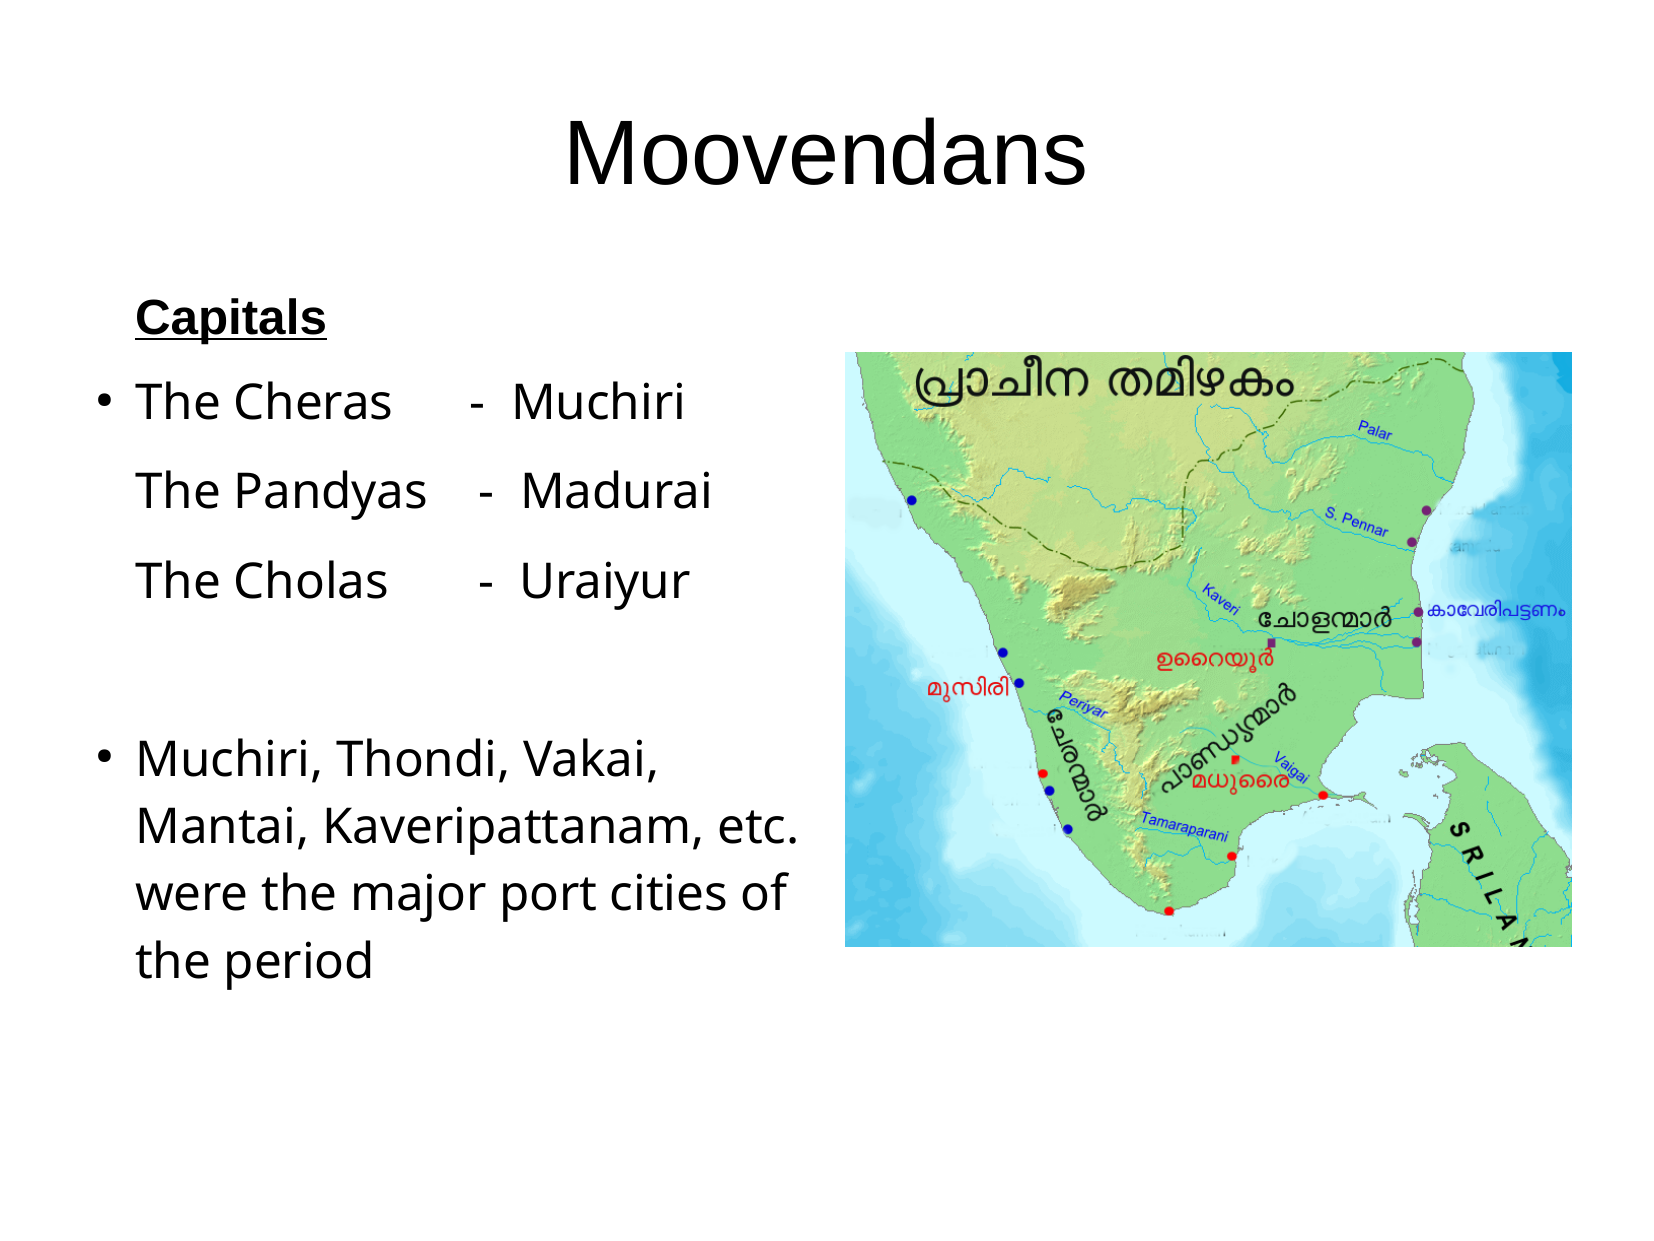

# Moovendans
Capitals
The Cheras - Muchiri
The Pandyas - Madurai
The Cholas - Uraiyur
Muchiri, Thondi, Vakai, Mantai, Kaveripattanam, etc. were the major port cities of the period